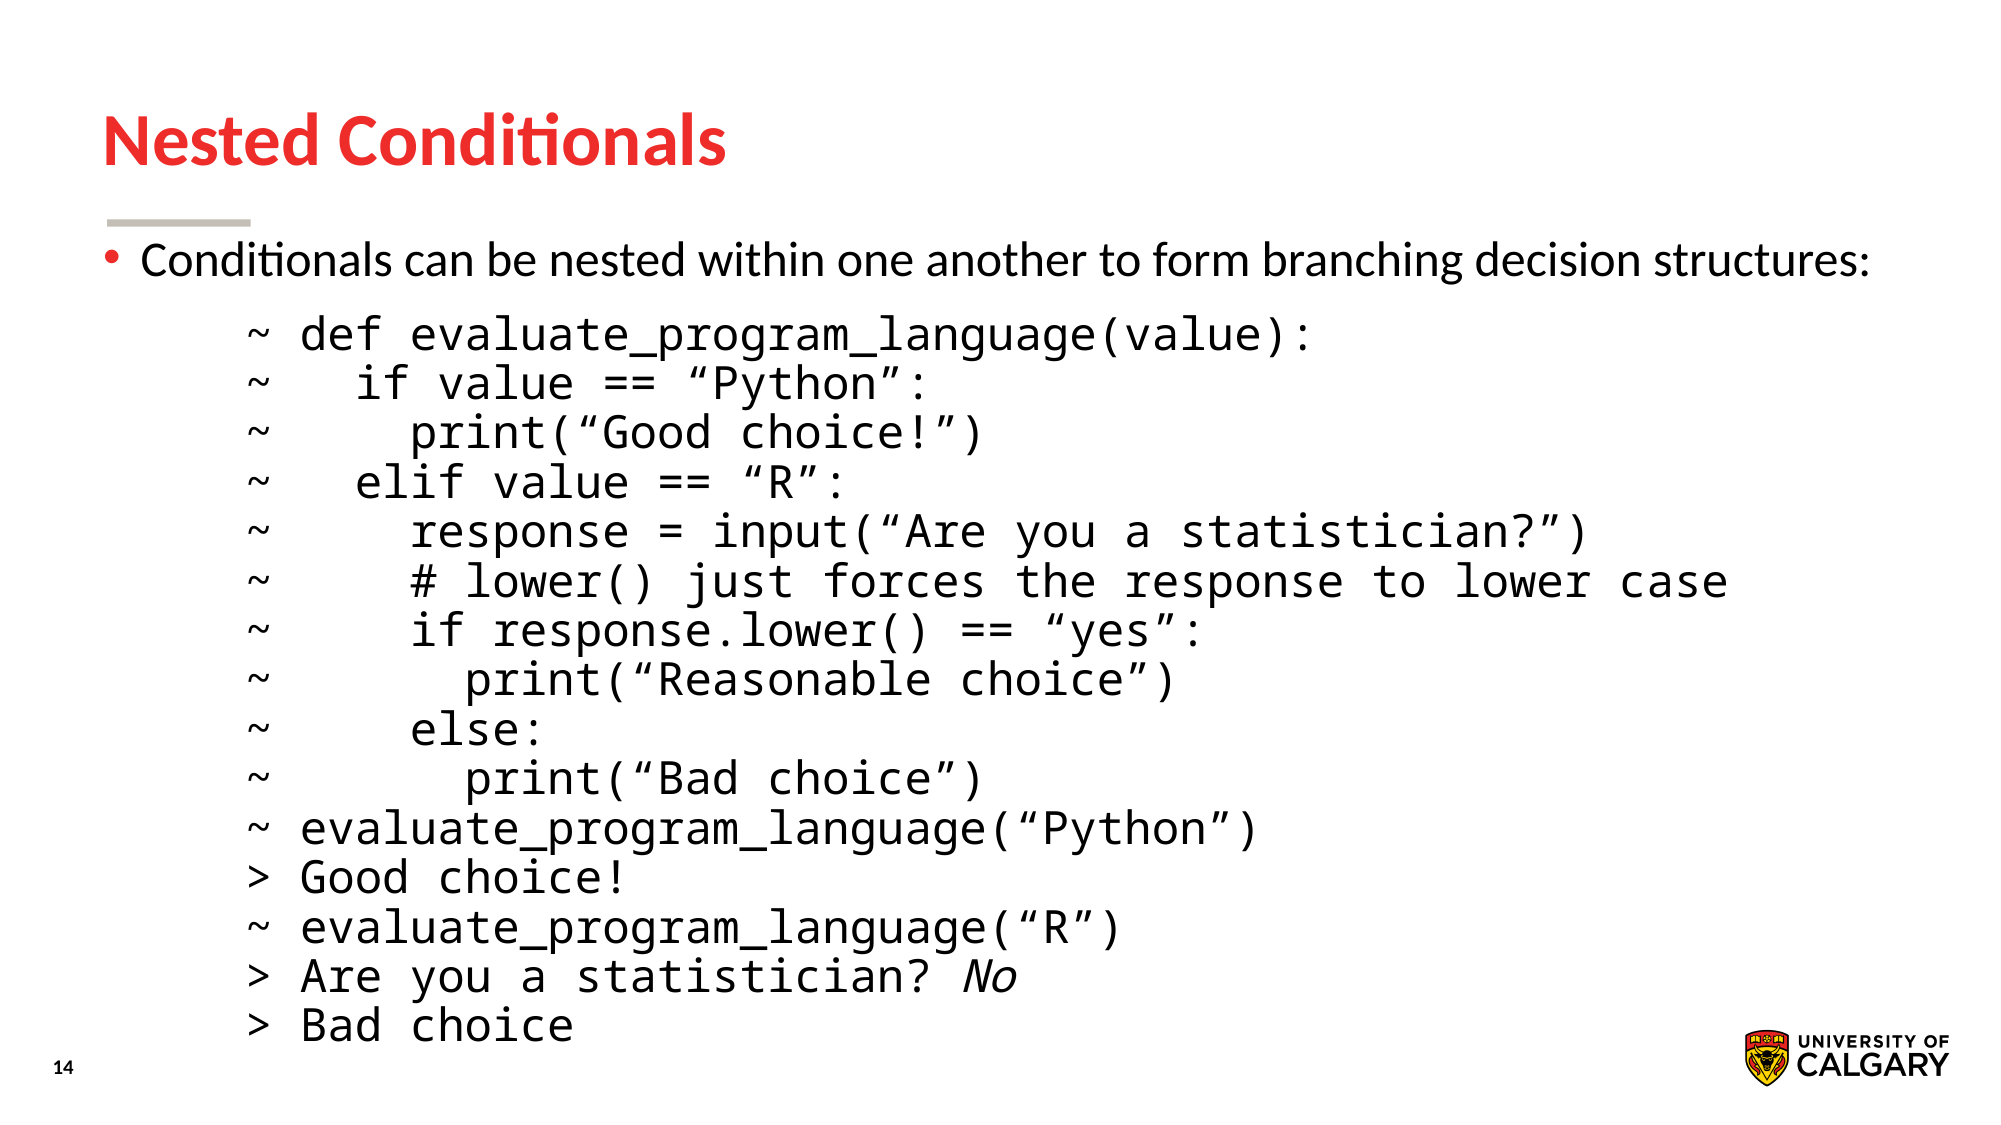

# Nested Conditionals
Conditionals can be nested within one another to form branching decision structures:
~ def evaluate_program_language(value):
~ if value == “Python”:
~ print(“Good choice!”)
~ elif value == “R”:
~ response = input(“Are you a statistician?”)
~ # lower() just forces the response to lower case
~ if response.lower() == “yes”:
~ print(“Reasonable choice”)
~ else:
~ print(“Bad choice”)
~ evaluate_program_language(“Python”)
> Good choice!
~ evaluate_program_language(“R”)
> Are you a statistician? No
> Bad choice